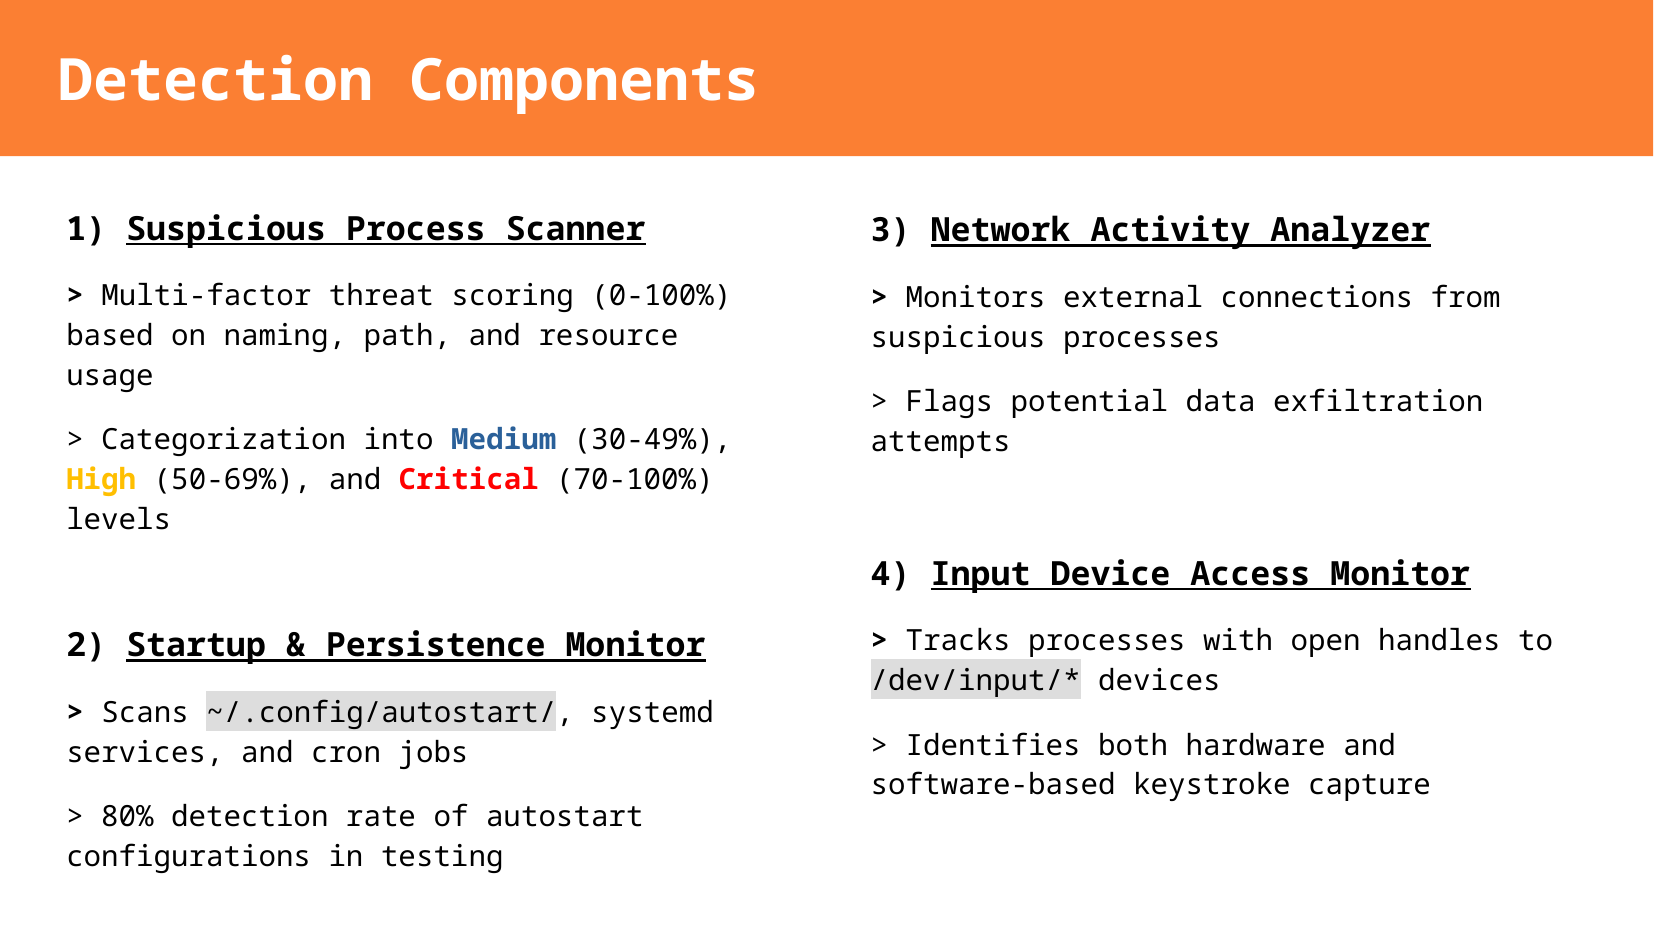

# Detection Components
1) Suspicious Process Scanner
> Multi-factor threat scoring (0-100%) based on naming, path, and resource usage
> Categorization into Medium (30-49%), High (50-69%), and Critical (70-100%) levels
2) Startup & Persistence Monitor
> Scans ~/.config/autostart/, systemd services, and cron jobs
> 80% detection rate of autostart configurations in testing
3) Network Activity Analyzer
> Monitors external connections from suspicious processes
> Flags potential data exfiltration attempts
4) Input Device Access Monitor
> Tracks processes with open handles to /dev/input/* devices
> Identifies both hardware and software-based keystroke capture